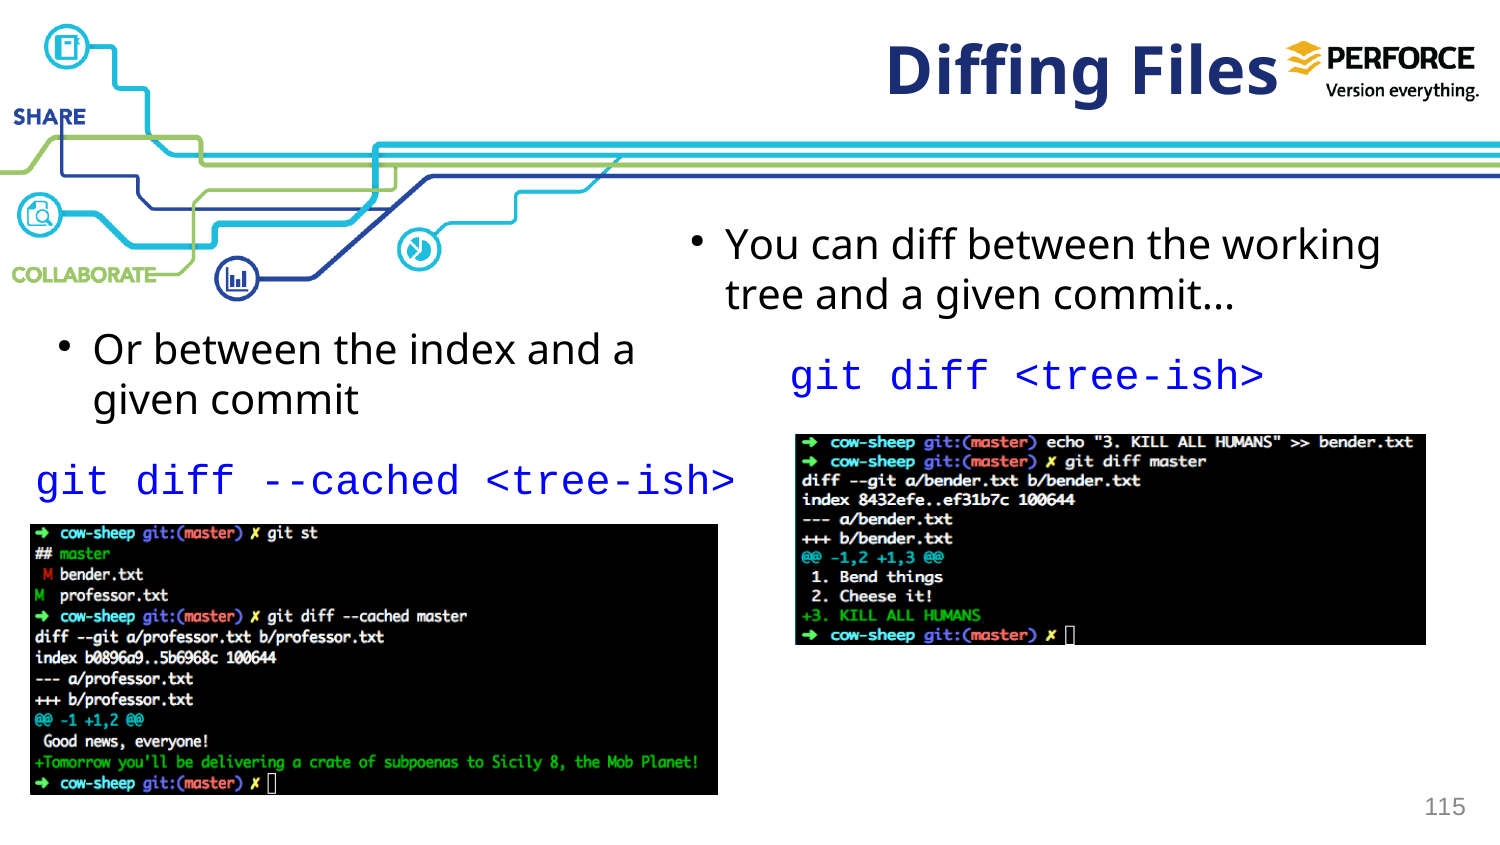

# Diffing Files
You can diff between the working tree and a given commit...
Or between the index and a given commit
git diff <tree-ish>
git diff --cached <tree-ish>